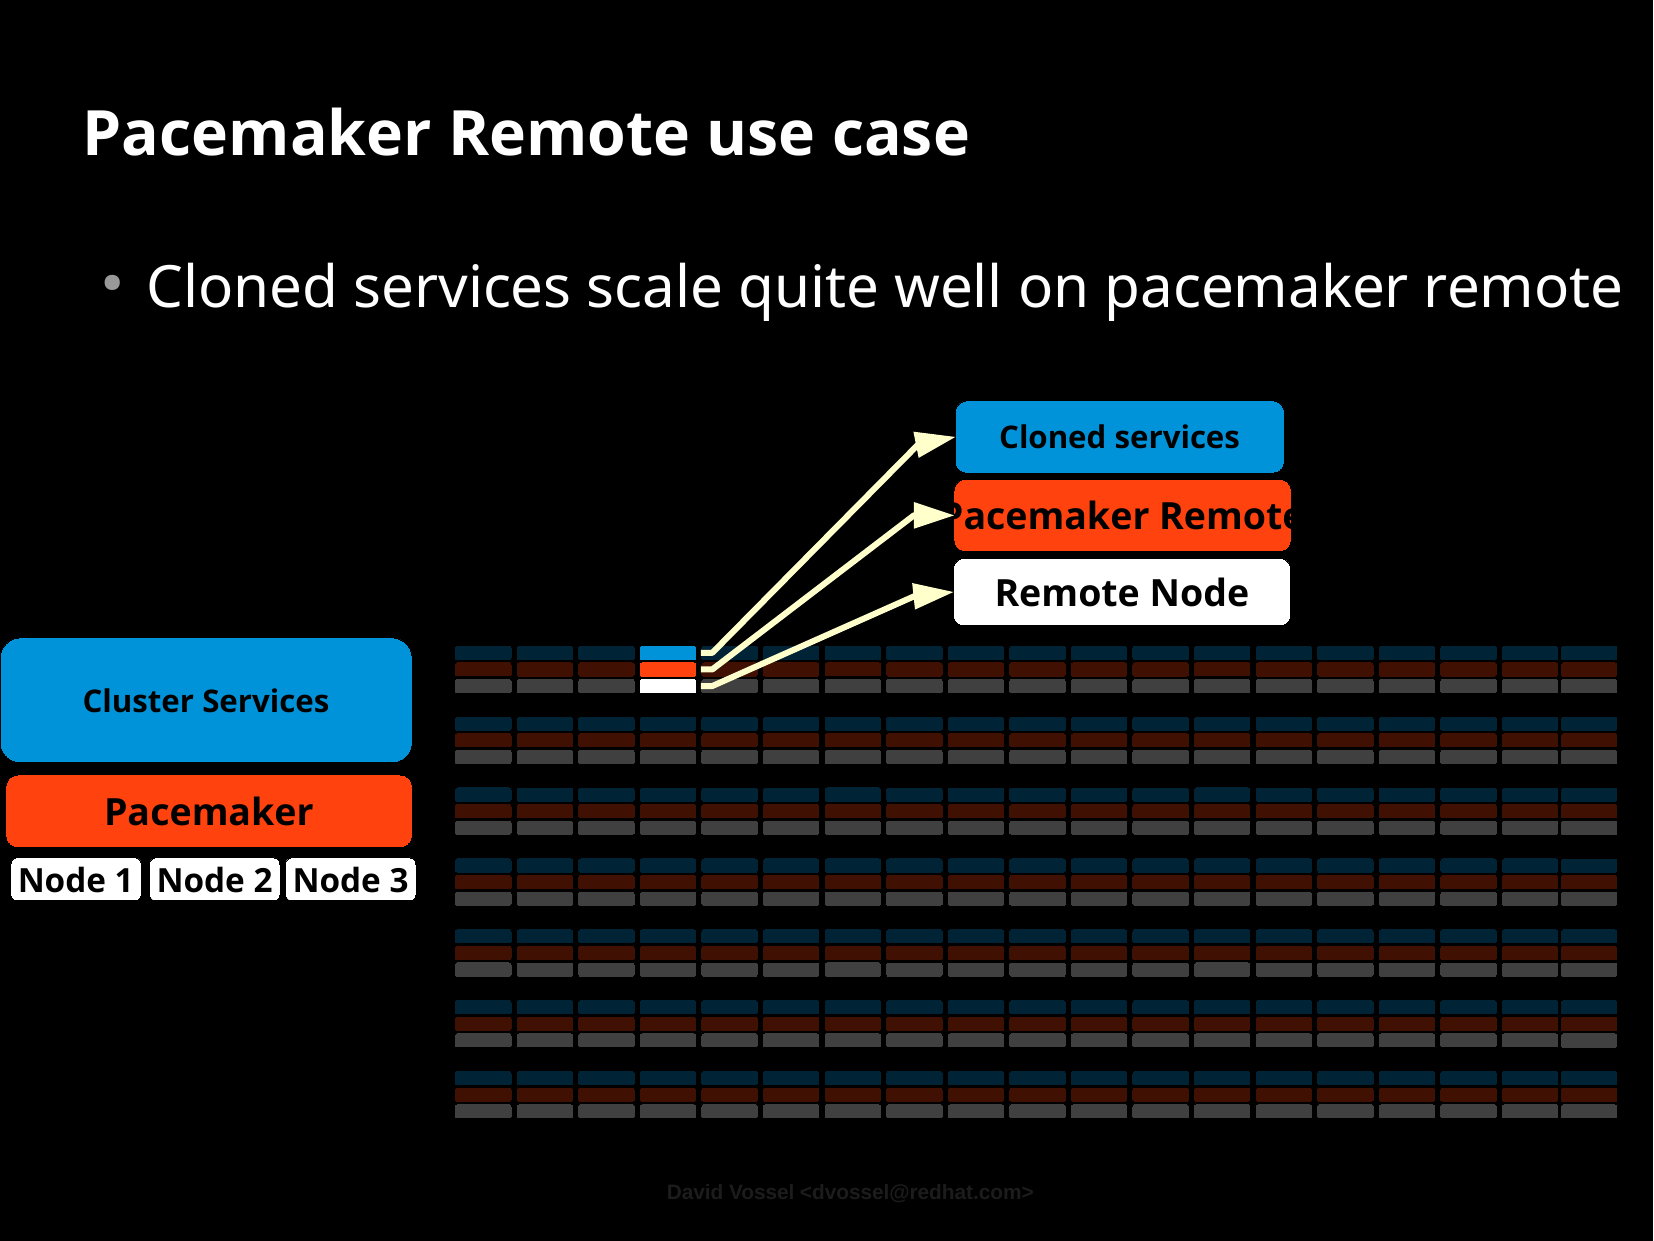

# Pacemaker Remote use case
Cloned services scale quite well on pacemaker remote
Cloned services
Pacemaker Remote
Remote Node
Cluster Services
Pacemaker
Node 1
Node 2
Node 3